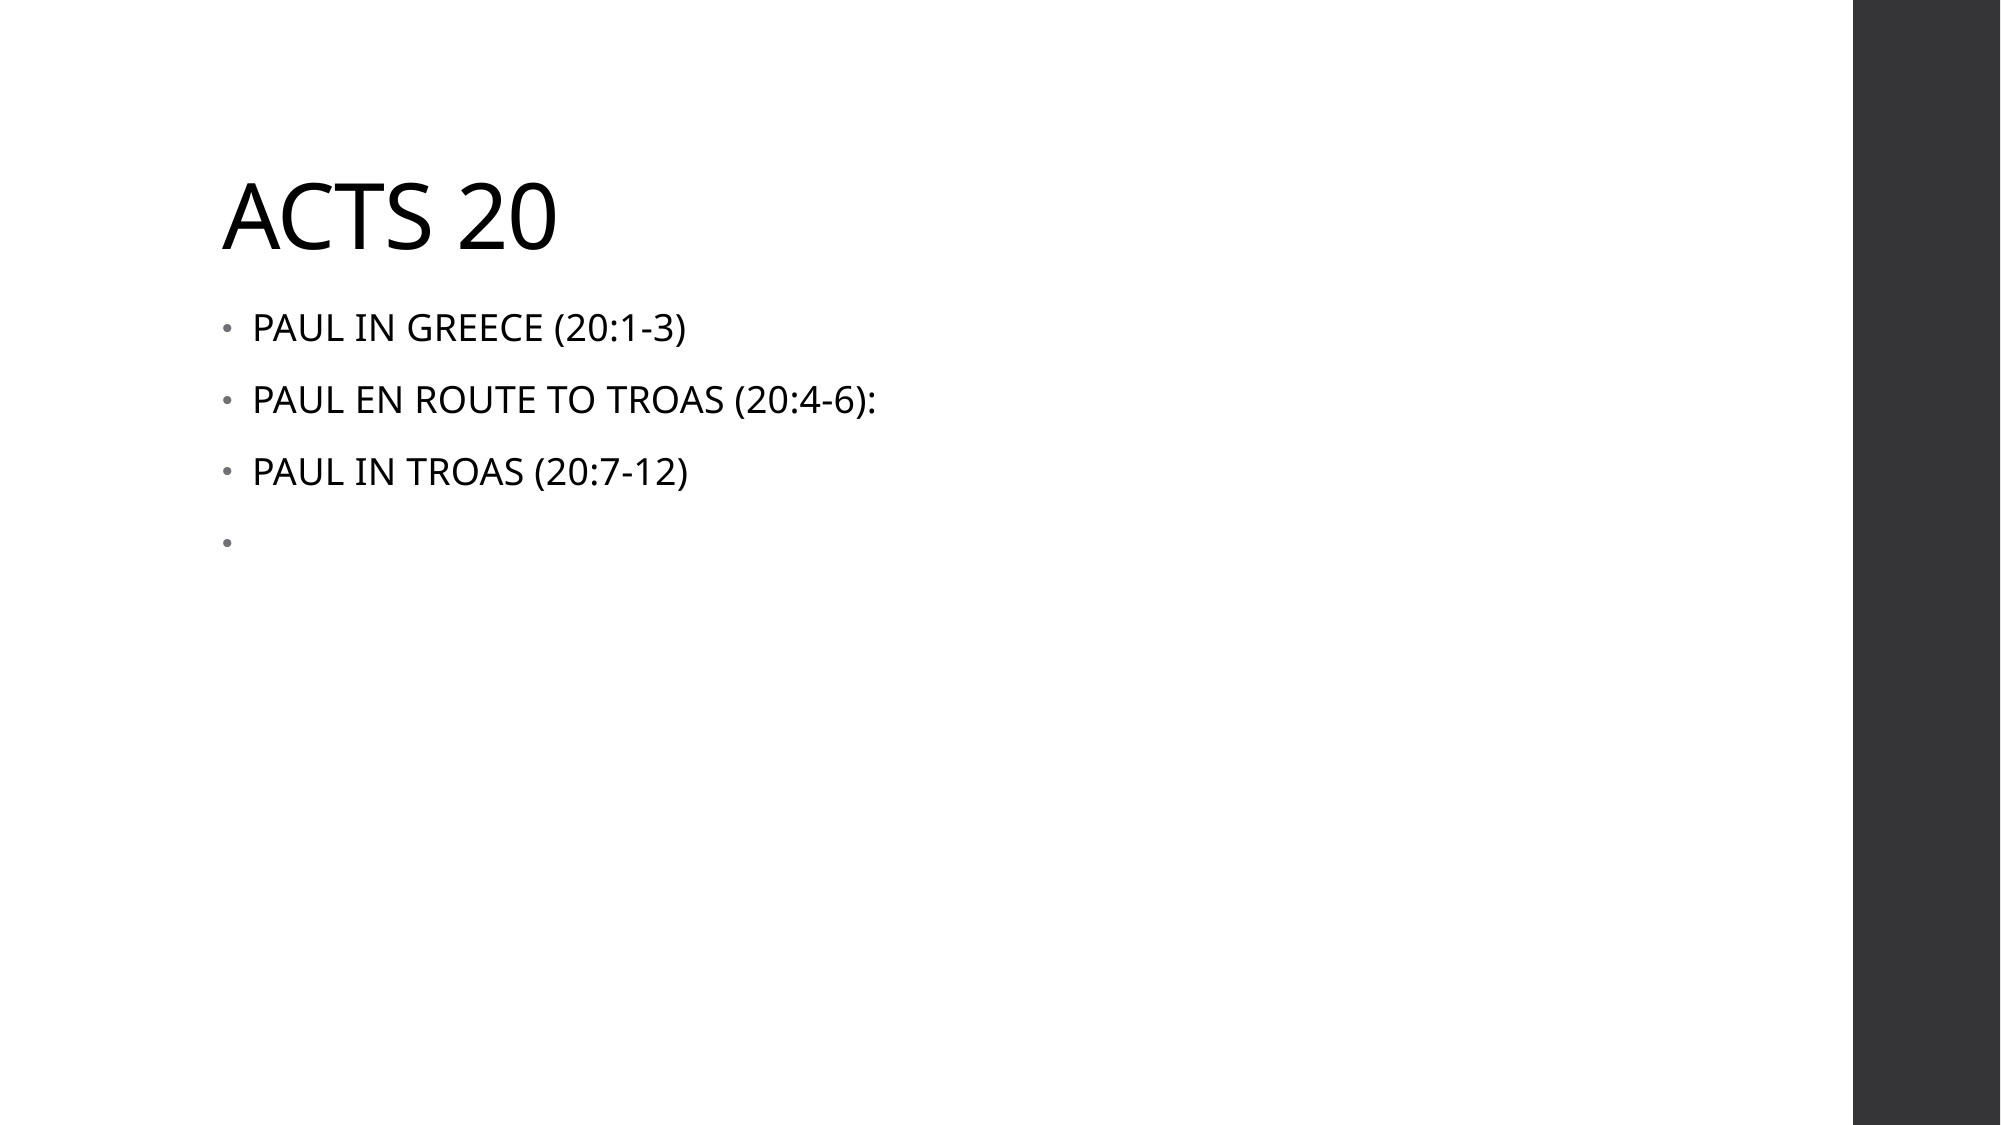

# ACTS 20
PAUL IN GREECE (20:1-3)
PAUL EN ROUTE TO TROAS (20:4-6):
PAUL IN TROAS (20:7-12)